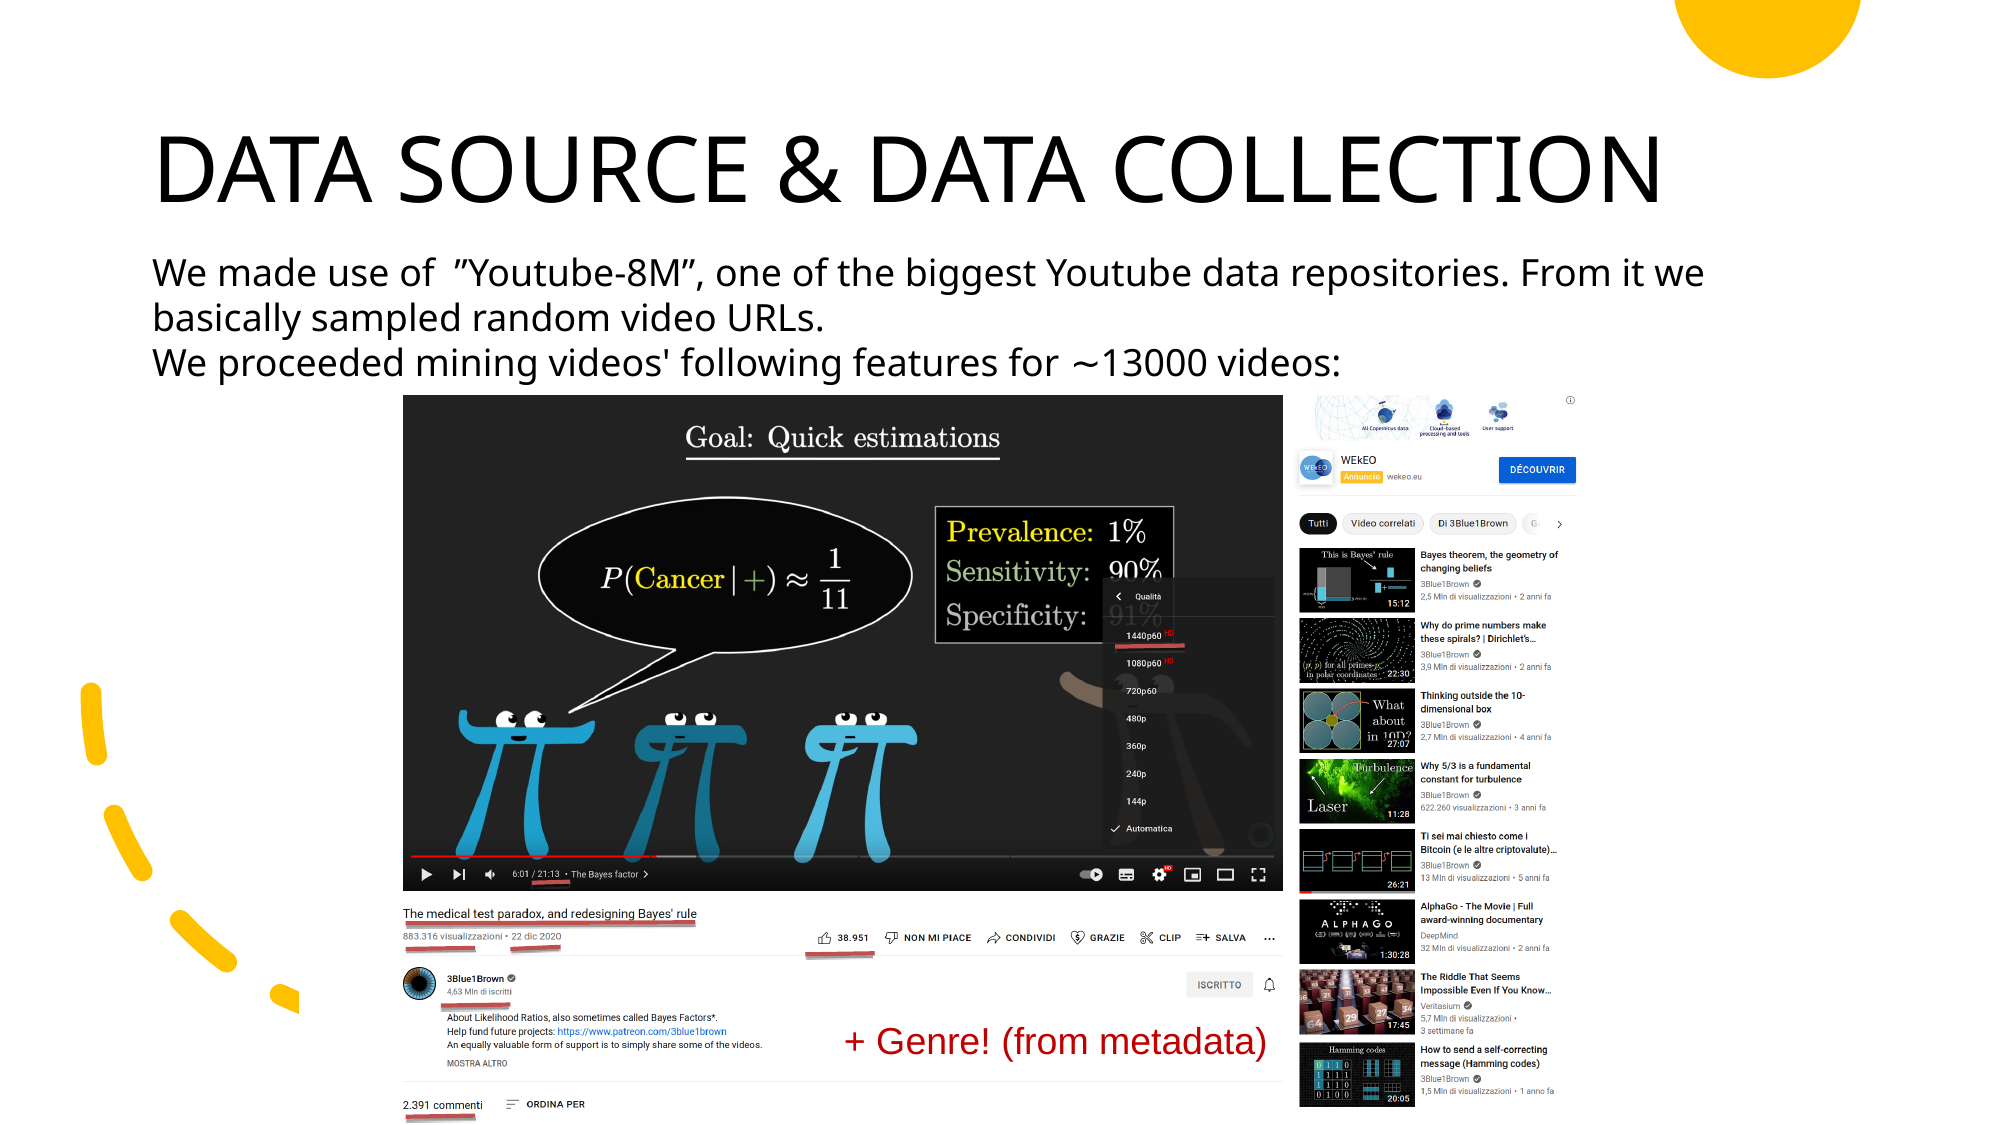

DATA SOURCE & DATA COLLECTION
We made use of  ”Youtube-8M”, one of the biggest Youtube data repositories. From it we basically sampled random video URLs.
We proceeded mining videos' following features for ∼13000 videos:
+ Genre! (from metadata)